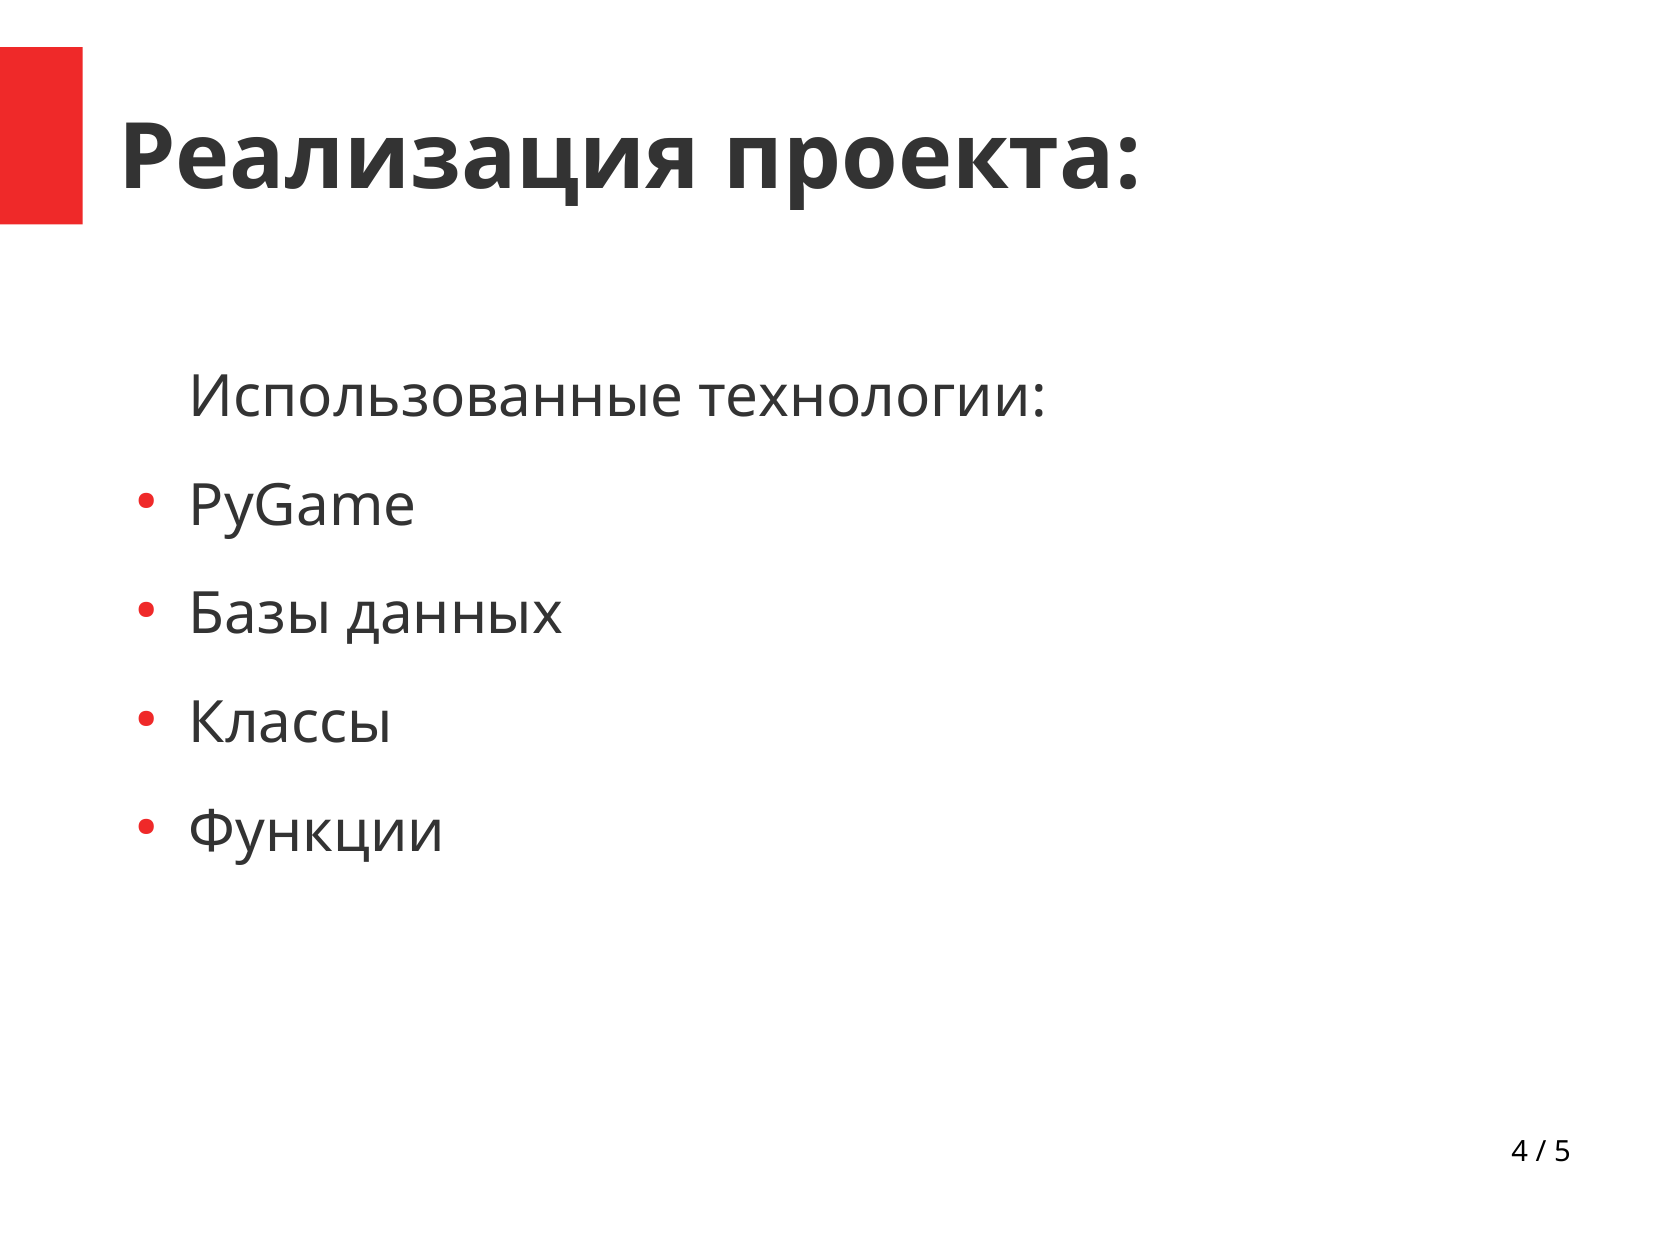

# Реализация проекта:
Использованные технологии:
PyGame
Базы данных
Классы
Функции
4